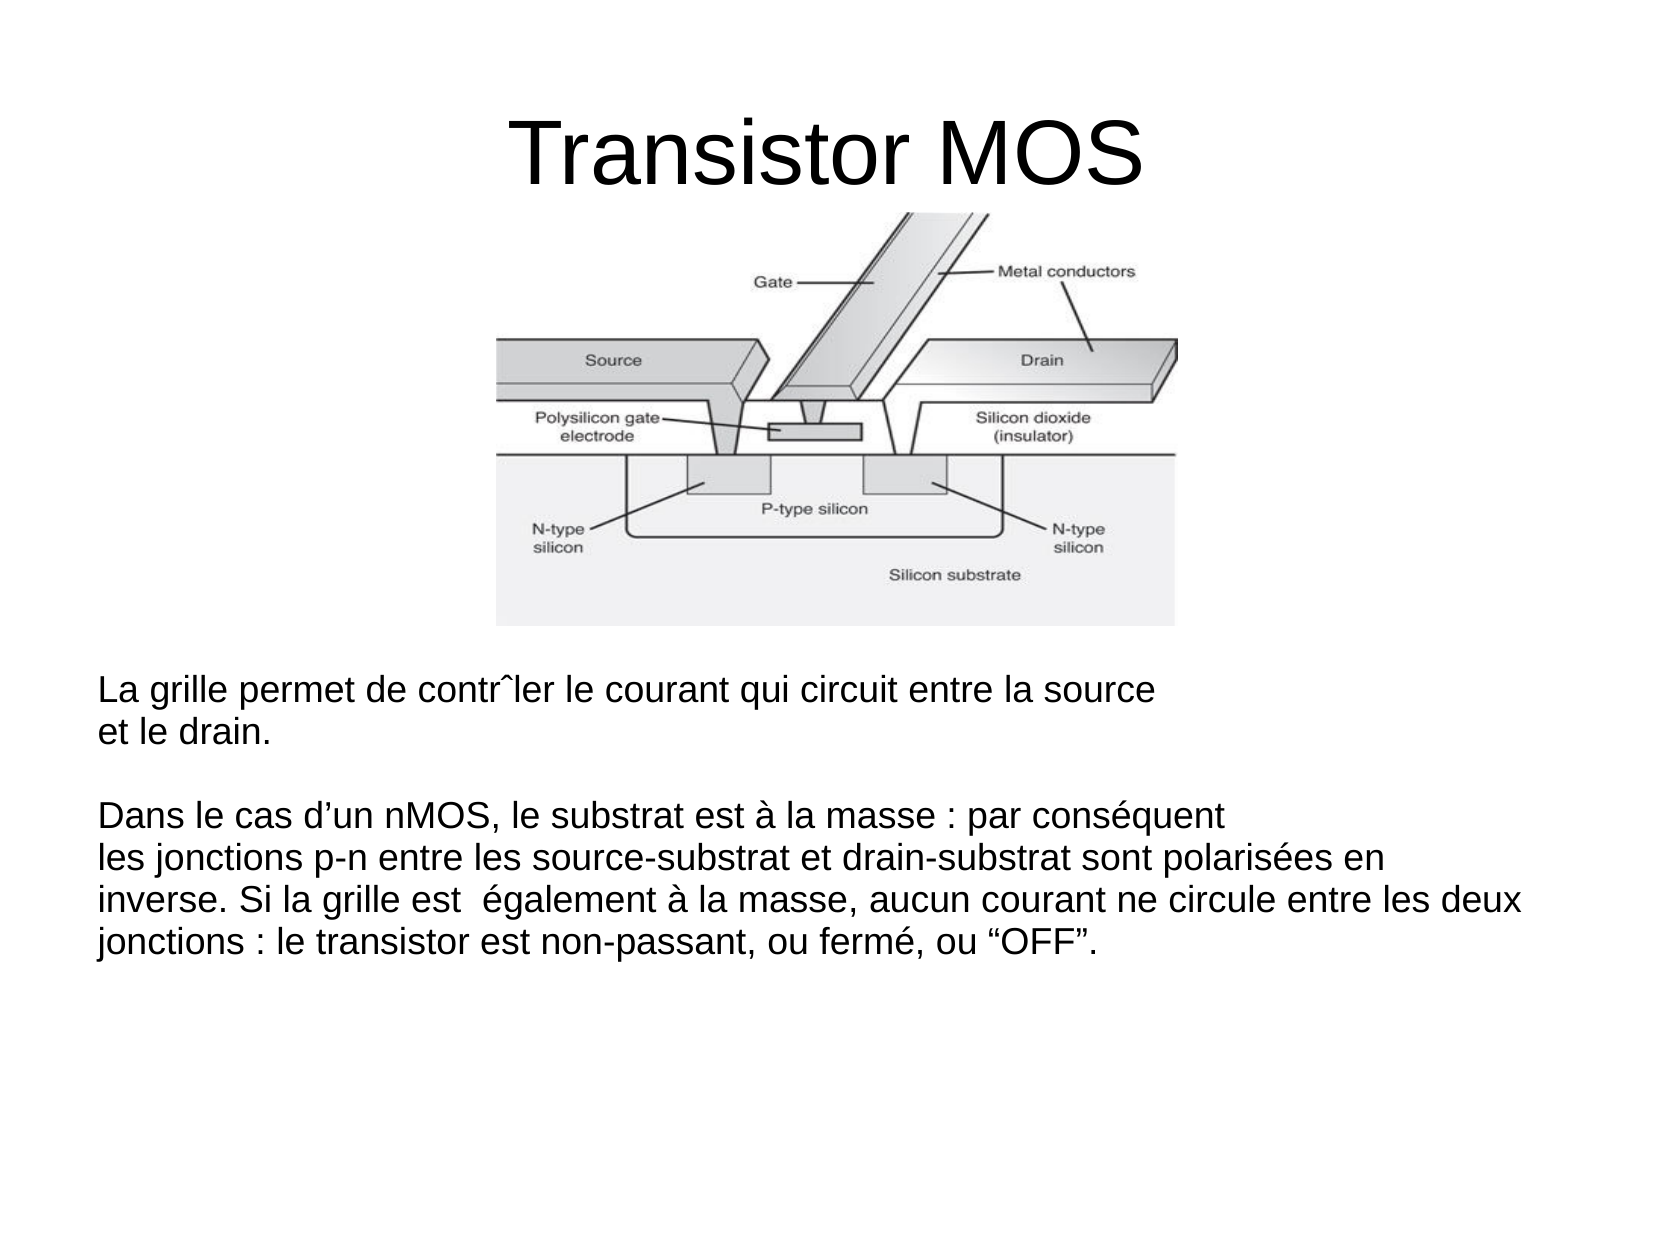

# Transistor MOS
La grille permet de contrˆler le courant qui circuit entre la source
et le drain.
Dans le cas d’un nMOS, le substrat est à la masse : par conséquent
les jonctions p-n entre les source-substrat et drain-substrat sont polarisées en
inverse. Si la grille est également à la masse, aucun courant ne circule entre les deux jonctions : le transistor est non-passant, ou fermé, ou “OFF”.